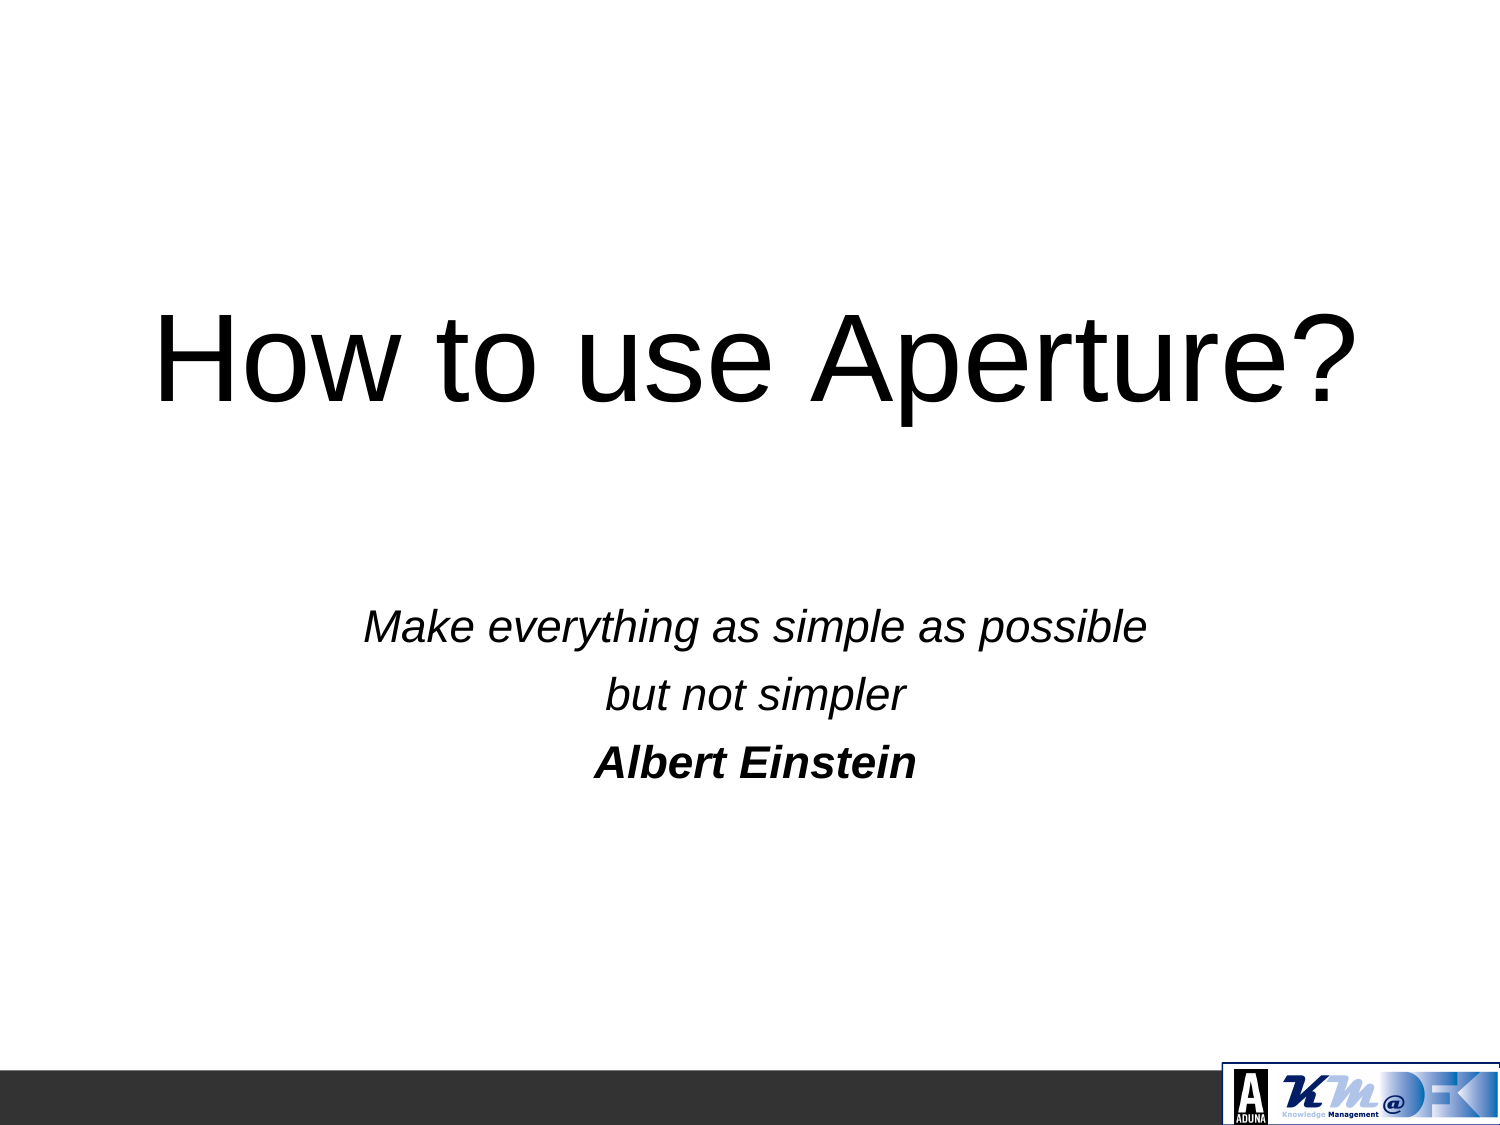

How to use Aperture?
Make everything as simple as possible
but not simpler
Albert Einstein